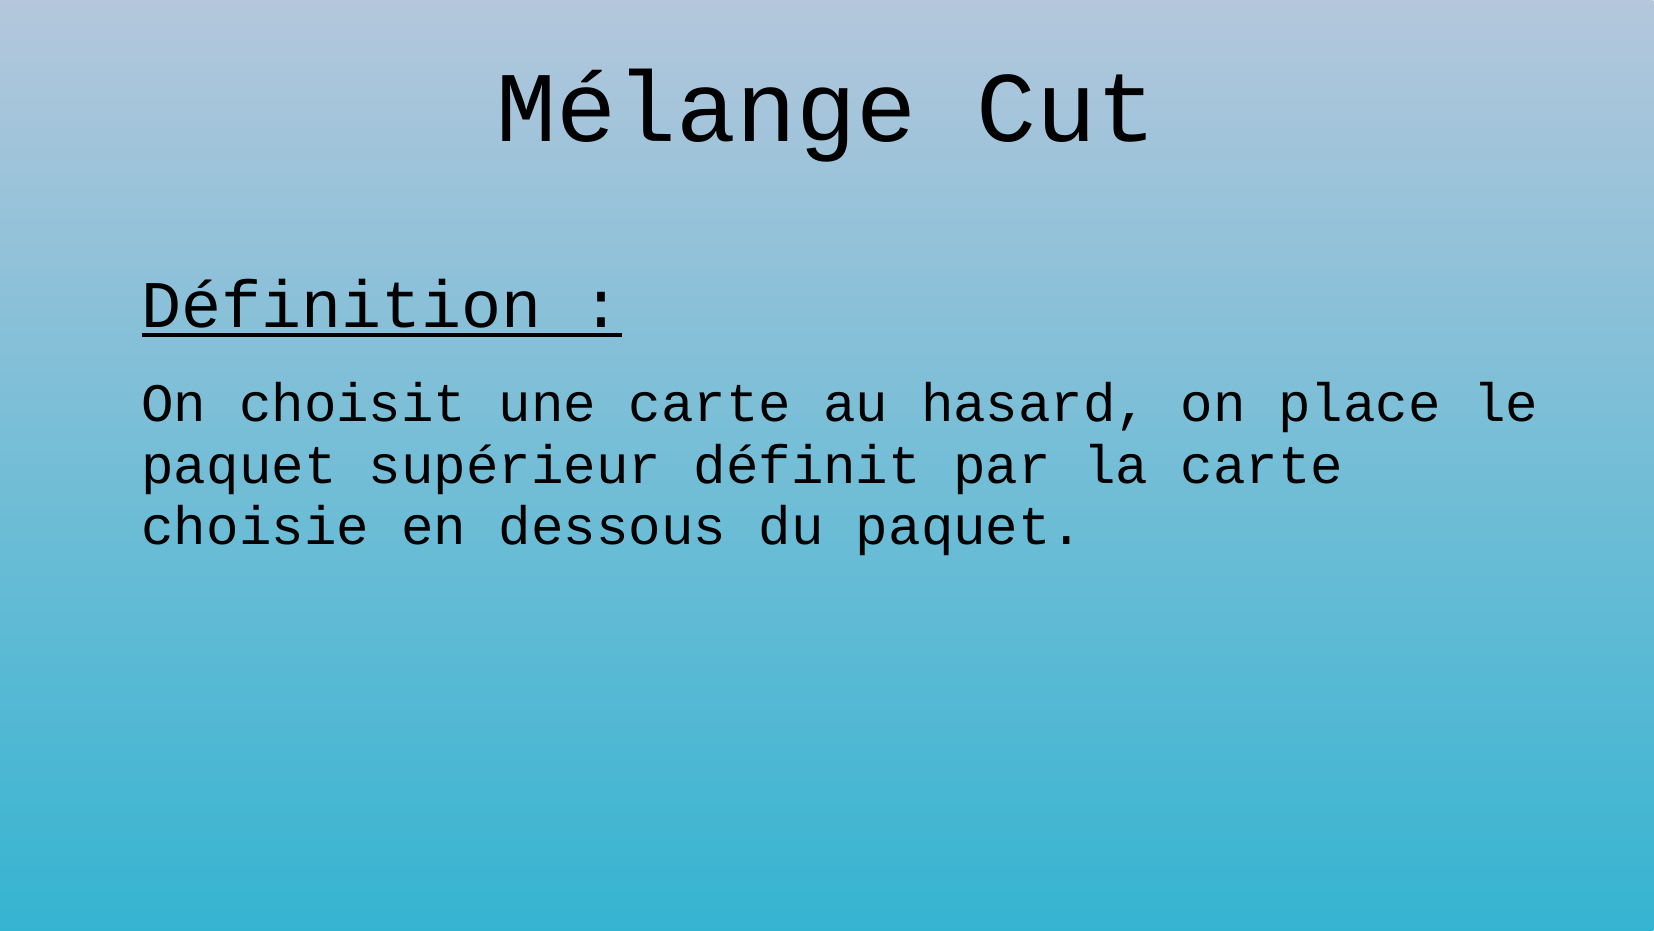

# Mélange Cut
Définition :
On choisit une carte au hasard, on place le paquet supérieur définit par la carte choisie en dessous du paquet.